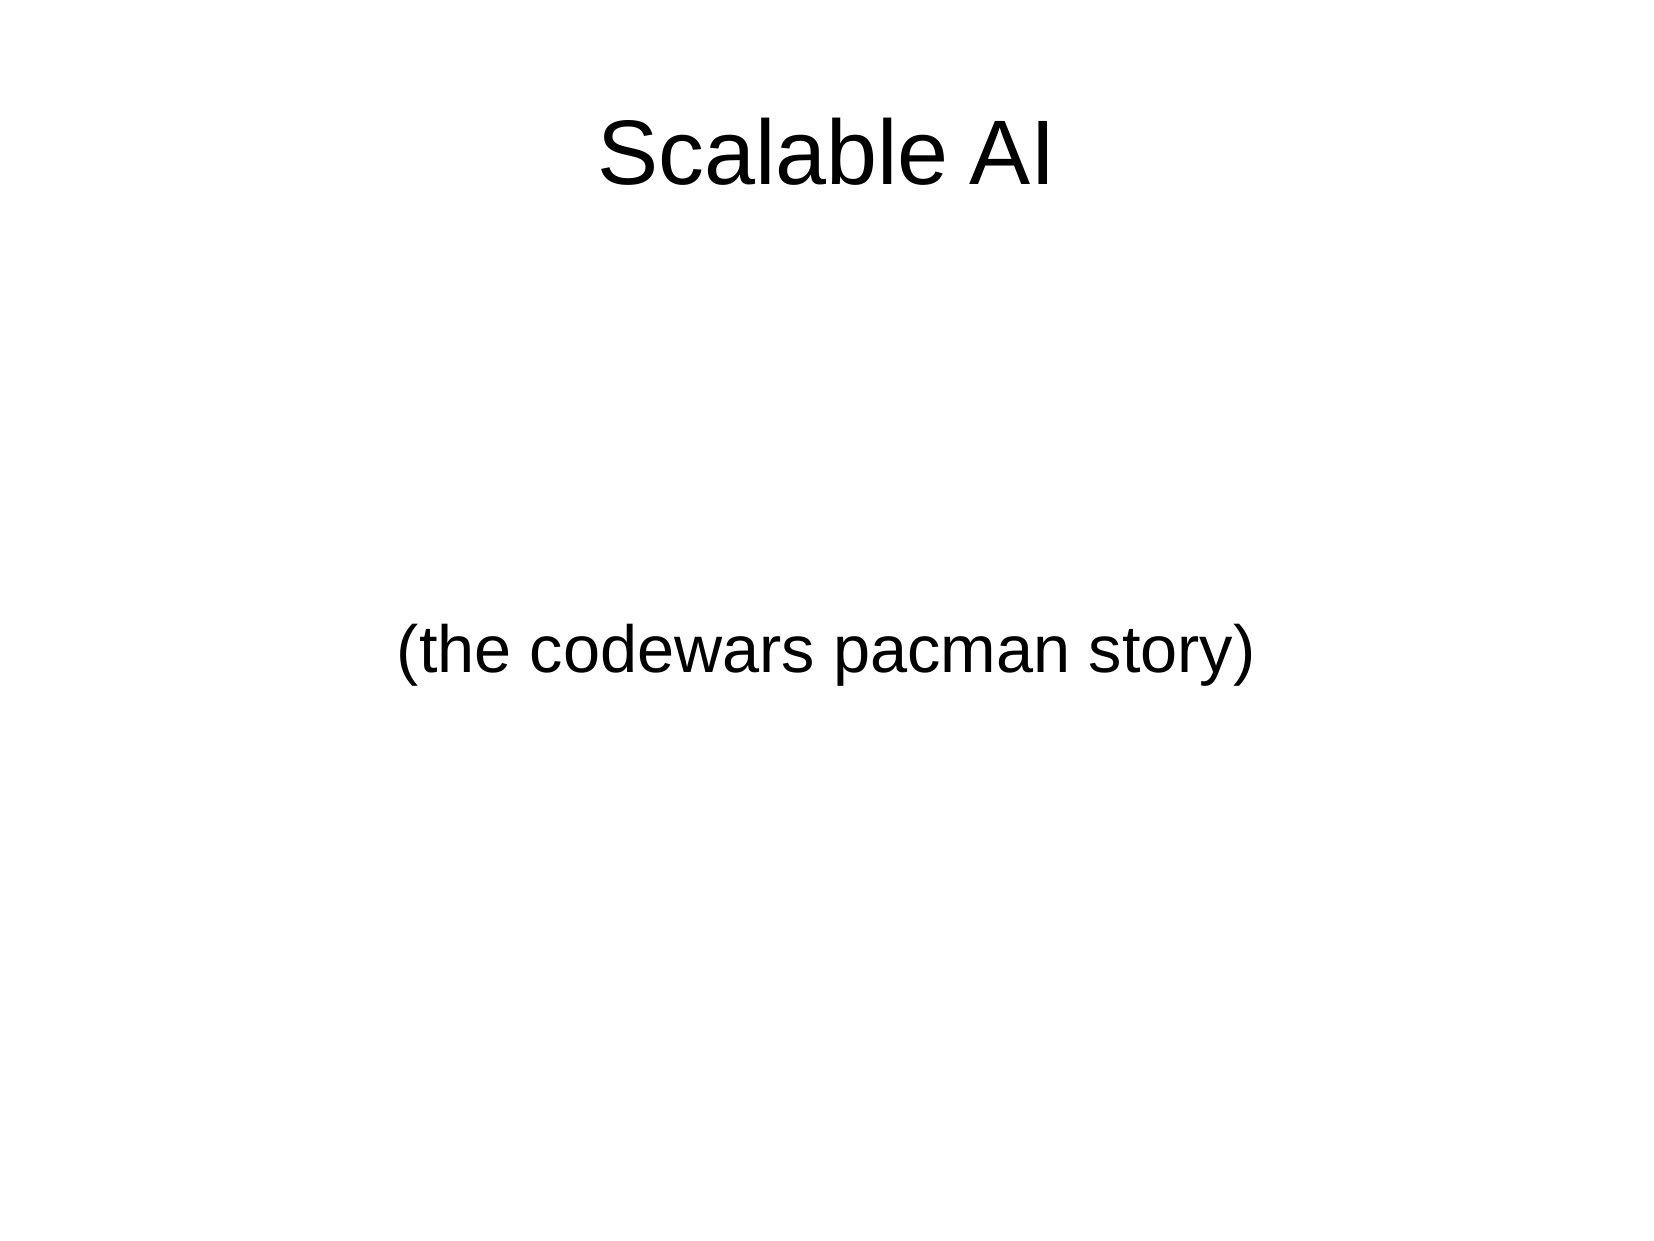

# Scalable AI
(the codewars pacman story)